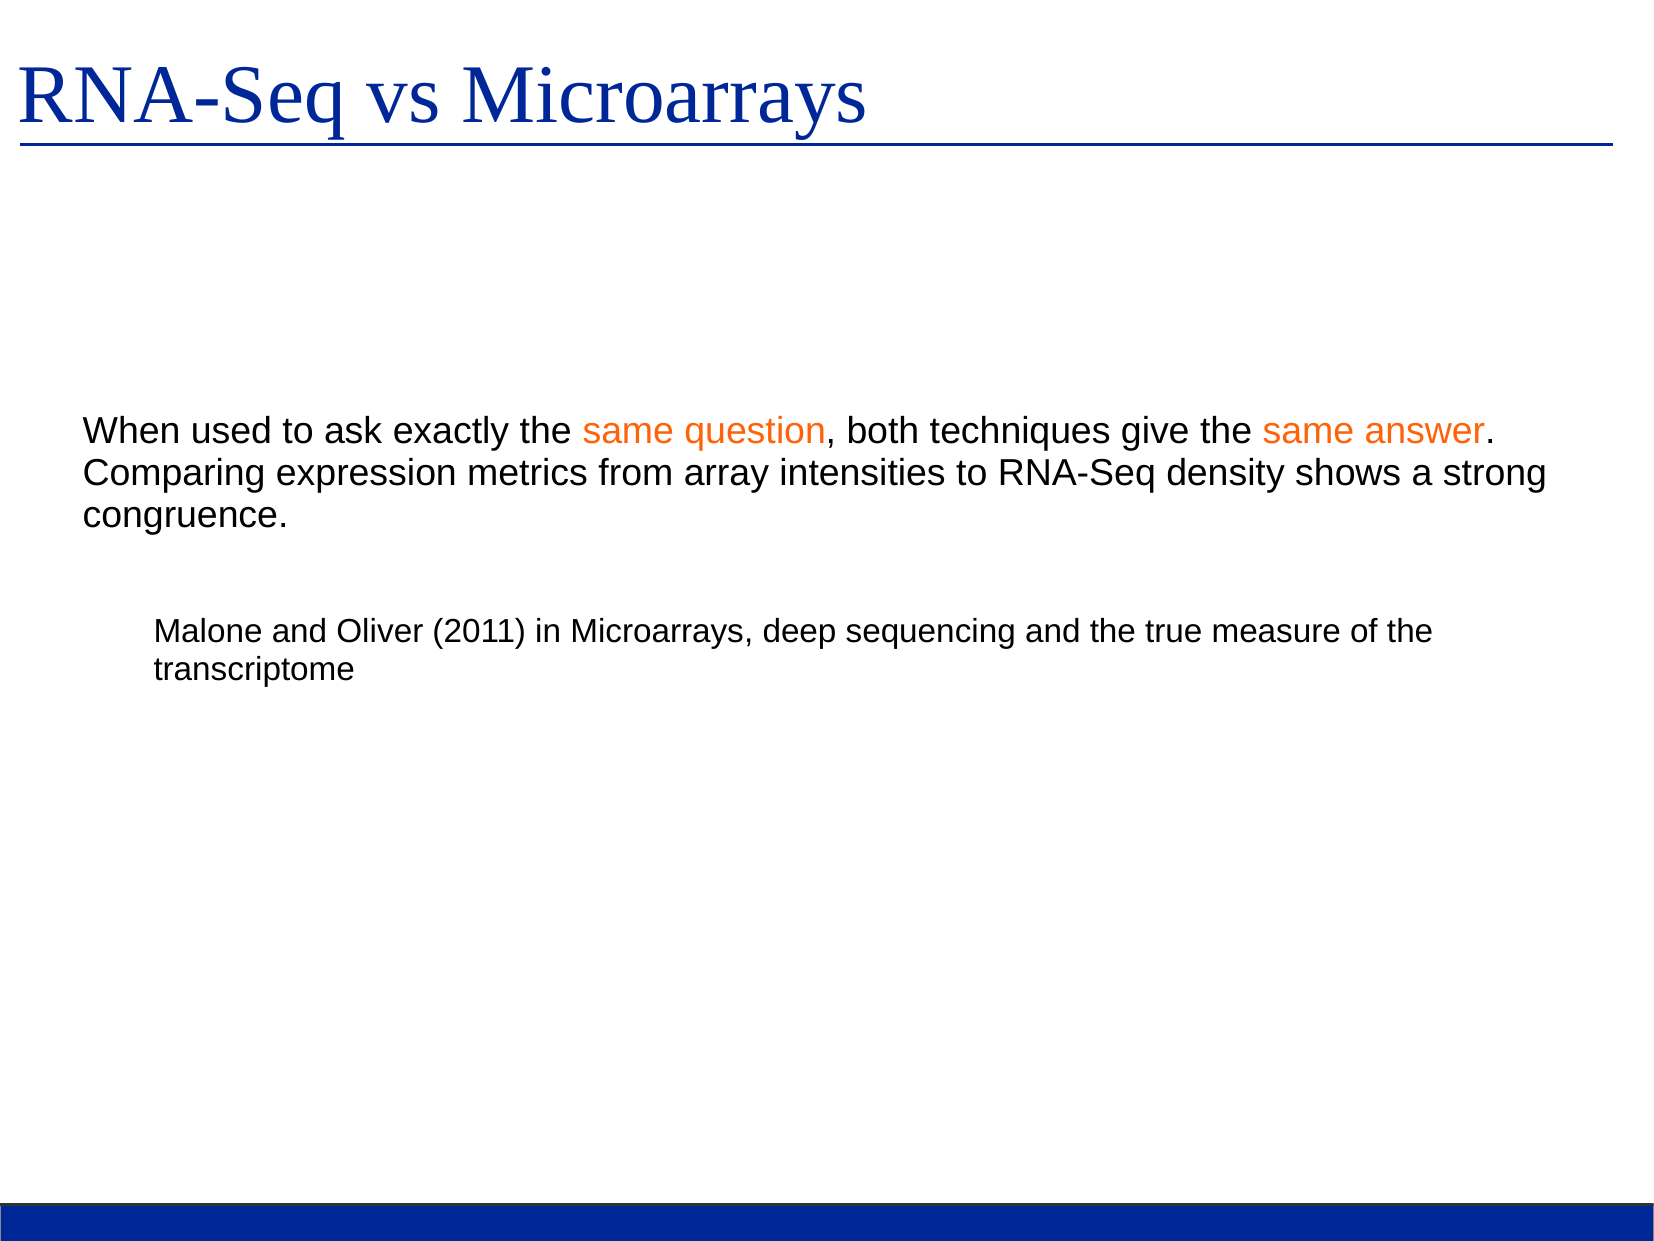

# RNA-Seq vs Microarrays
When used to ask exactly the same question, both techniques give the same answer. Comparing expression metrics from array intensities to RNA-Seq density shows a strong congruence.
Malone and Oliver (2011) in Microarrays, deep sequencing and the true measure of the transcriptome